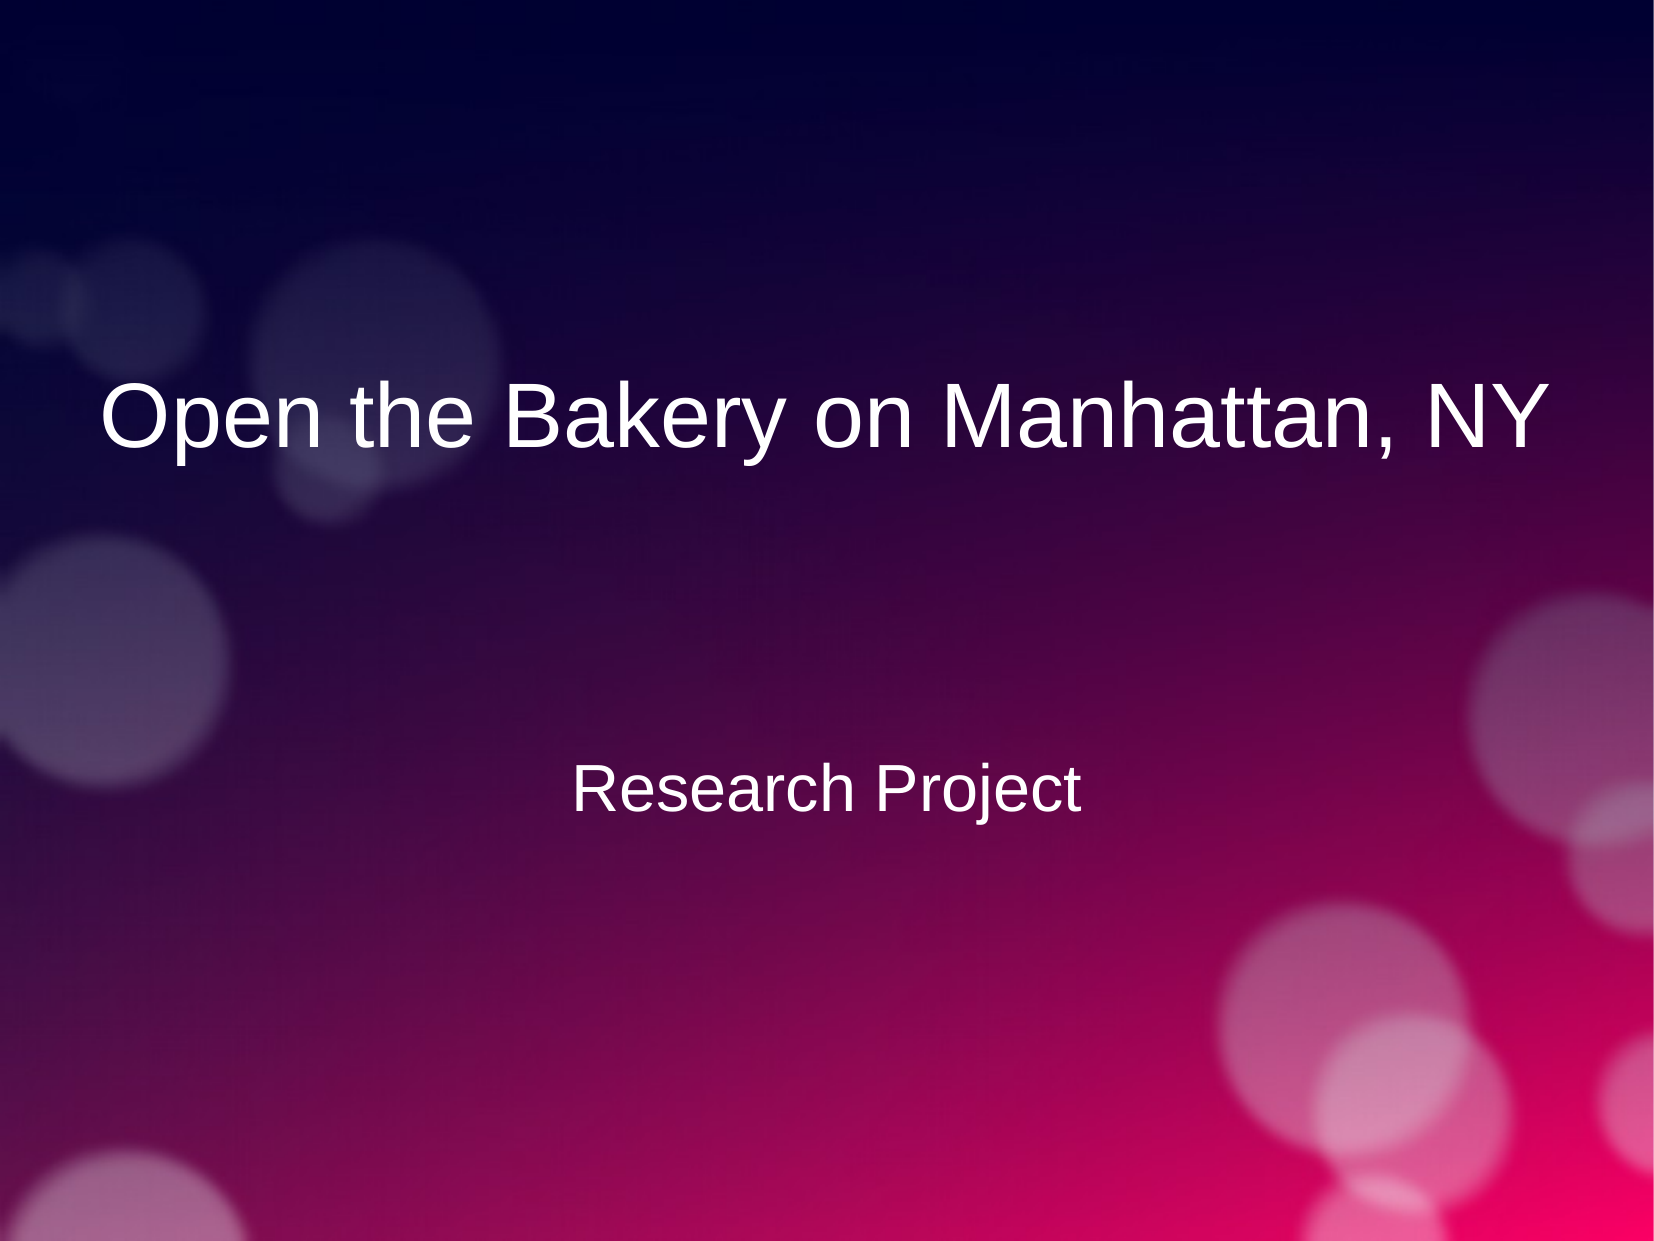

# Open the Bakery on Manhattan, NY
Research Project